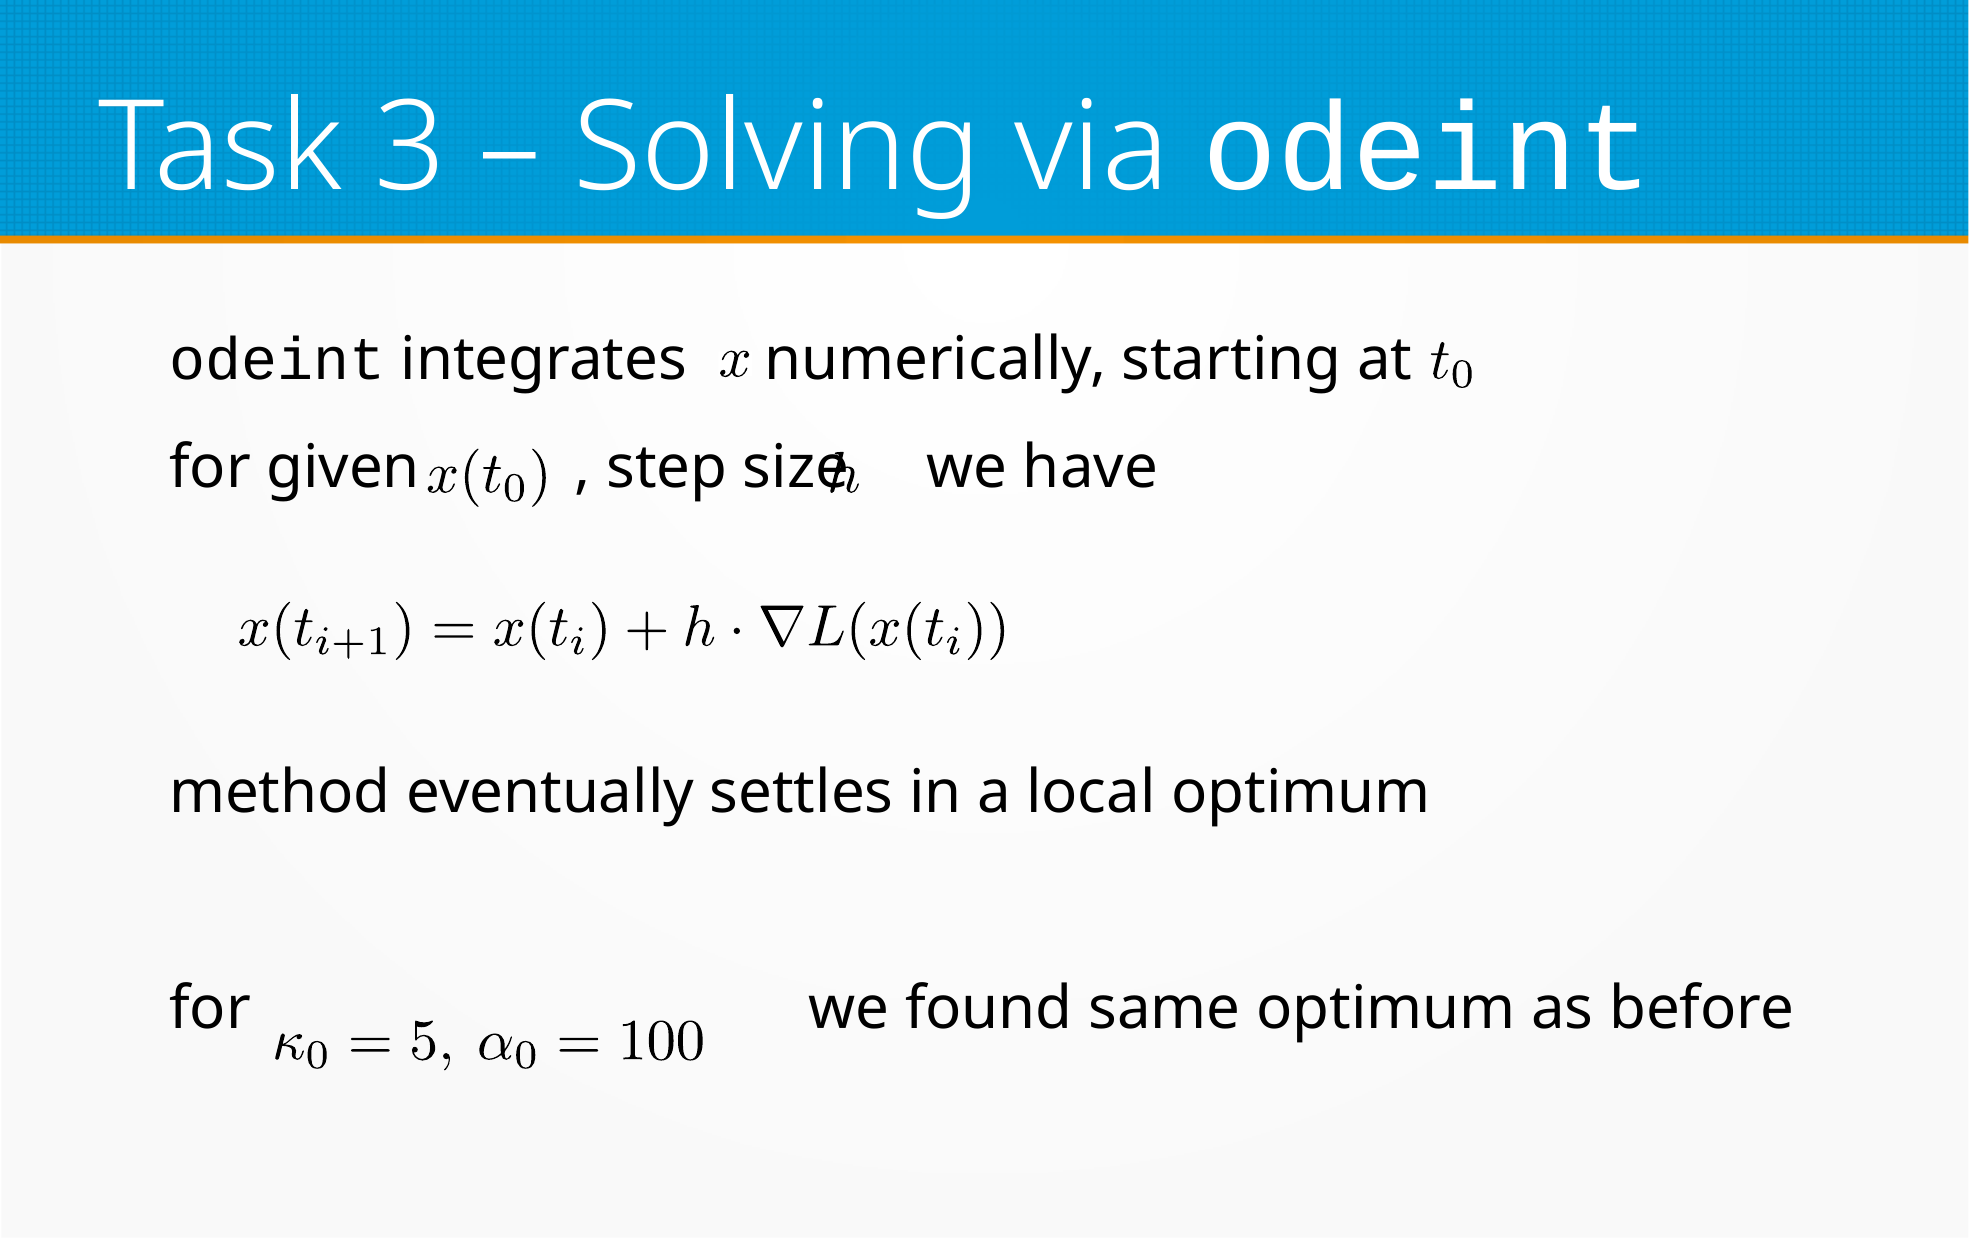

# Task 3 – Solving via odeint
odeint integrates numerically, starting at
for given , step size we have
method eventually settles in a local optimum
for we found same optimum as before